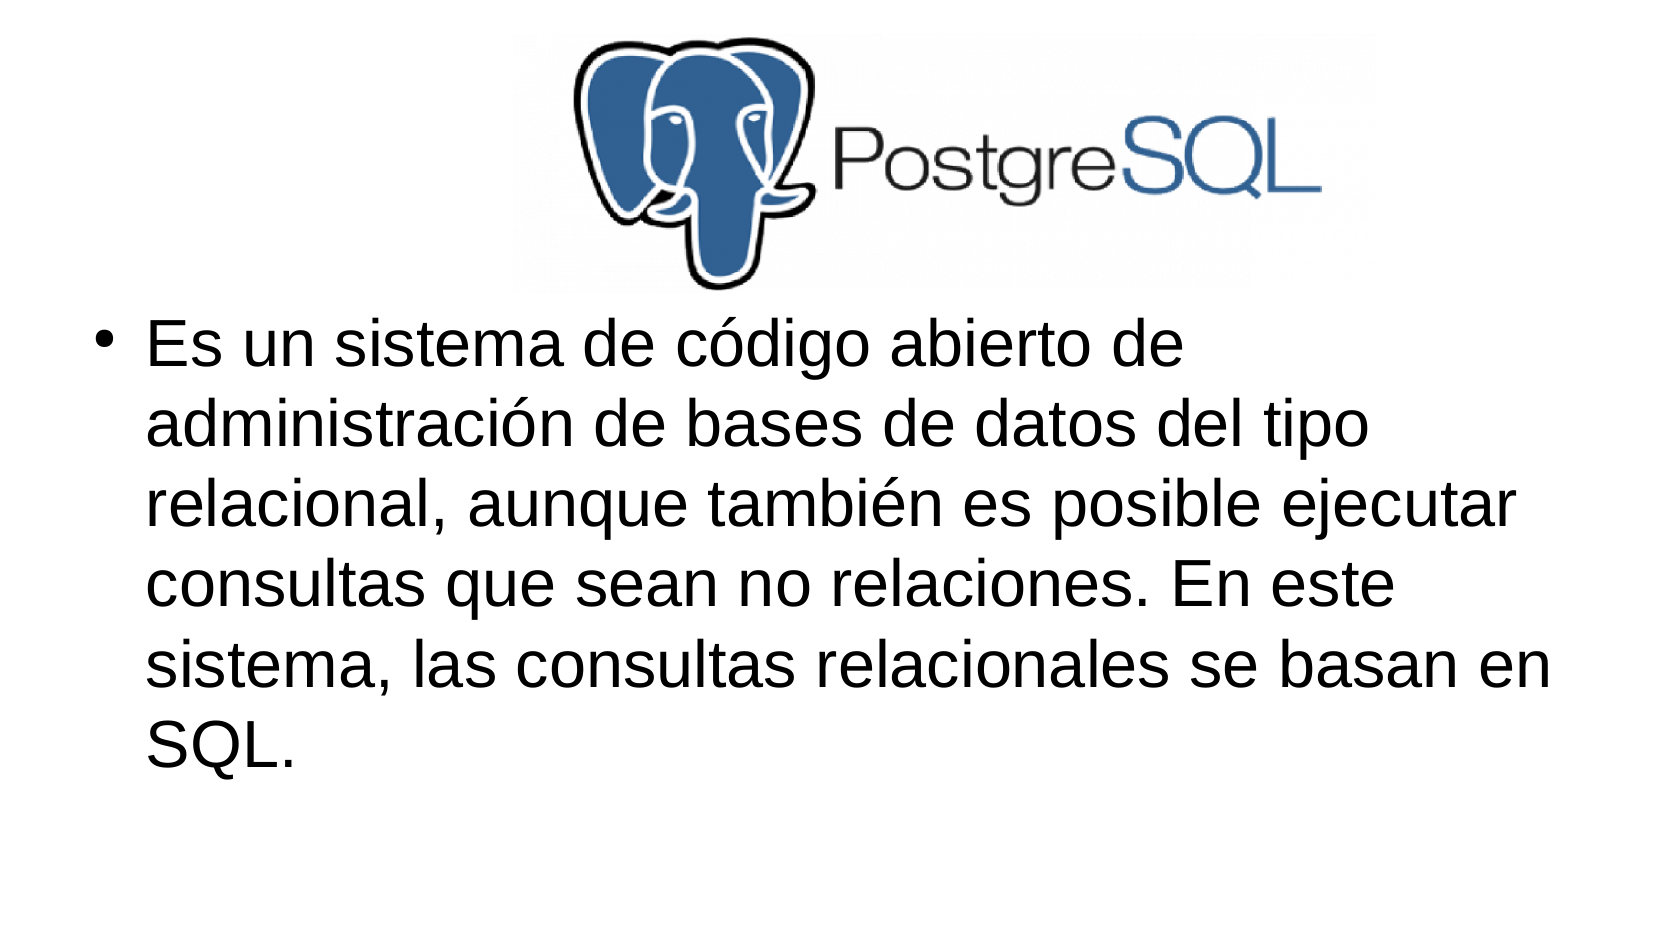

# Es un sistema de código abierto de administración de bases de datos del tipo relacional, aunque también es posible ejecutar consultas que sean no relaciones. En este sistema, las consultas relacionales se basan en SQL.